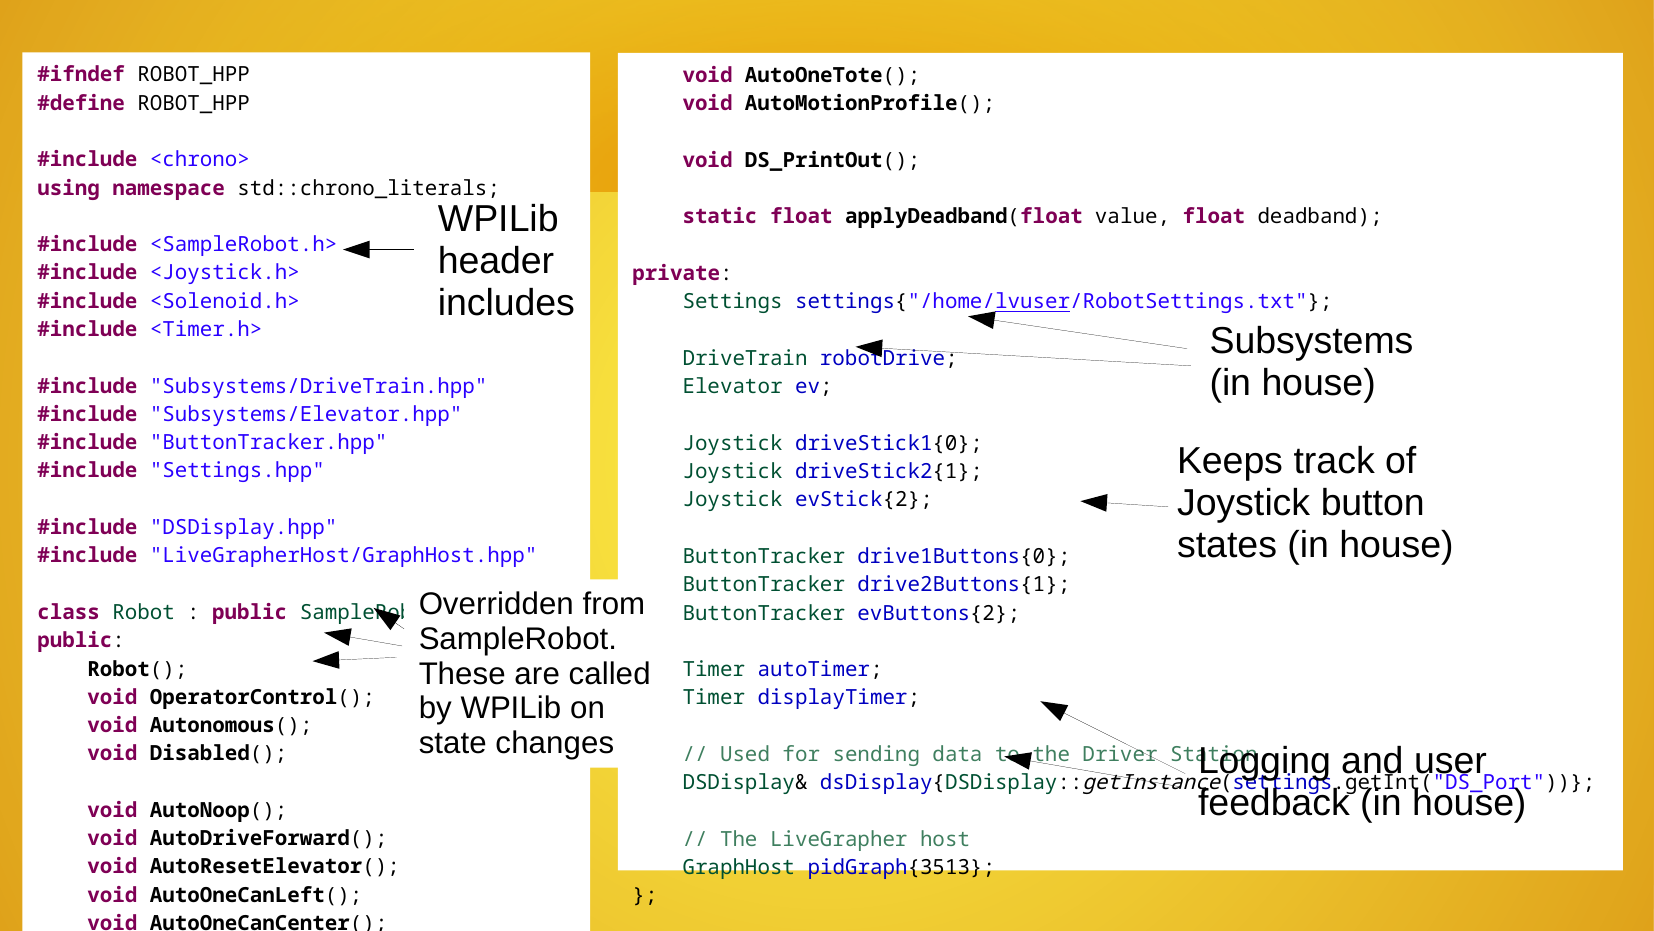

#ifndef ROBOT_HPP
#define ROBOT_HPP
#include <chrono>
using namespace std::chrono_literals;
#include <SampleRobot.h>
#include <Joystick.h>
#include <Solenoid.h>
#include <Timer.h>
#include "Subsystems/DriveTrain.hpp"
#include "Subsystems/Elevator.hpp"
#include "ButtonTracker.hpp"
#include "Settings.hpp"
#include "DSDisplay.hpp"
#include "LiveGrapherHost/GraphHost.hpp"
class Robot : public SampleRobot {
public:
 Robot();
 void OperatorControl();
 void Autonomous();
 void Disabled();
 void AutoNoop();
 void AutoDriveForward();
 void AutoResetElevator();
 void AutoOneCanLeft();
 void AutoOneCanCenter();
 void AutoOneCanRight();
 void AutoOneTote();
 void AutoMotionProfile();
 void DS_PrintOut();
 static float applyDeadband(float value, float deadband);
private:
 Settings settings{"/home/lvuser/RobotSettings.txt"};
 DriveTrain robotDrive;
 Elevator ev;
 Joystick driveStick1{0};
 Joystick driveStick2{1};
 Joystick evStick{2};
 ButtonTracker drive1Buttons{0};
 ButtonTracker drive2Buttons{1};
 ButtonTracker evButtons{2};
 Timer autoTimer;
 Timer displayTimer;
 // Used for sending data to the Driver Station
 DSDisplay& dsDisplay{DSDisplay::getInstance(settings.getInt("DS_Port"))};
 // The LiveGrapher host
 GraphHost pidGraph{3513};
};
#endif // ROBOT_HPP
WPILib header includes
Subsystems (in house)
Keeps track of Joystick button states (in house)
Overridden from SampleRobot. These are called by WPILib on state changes
Logging and user feedback (in house)